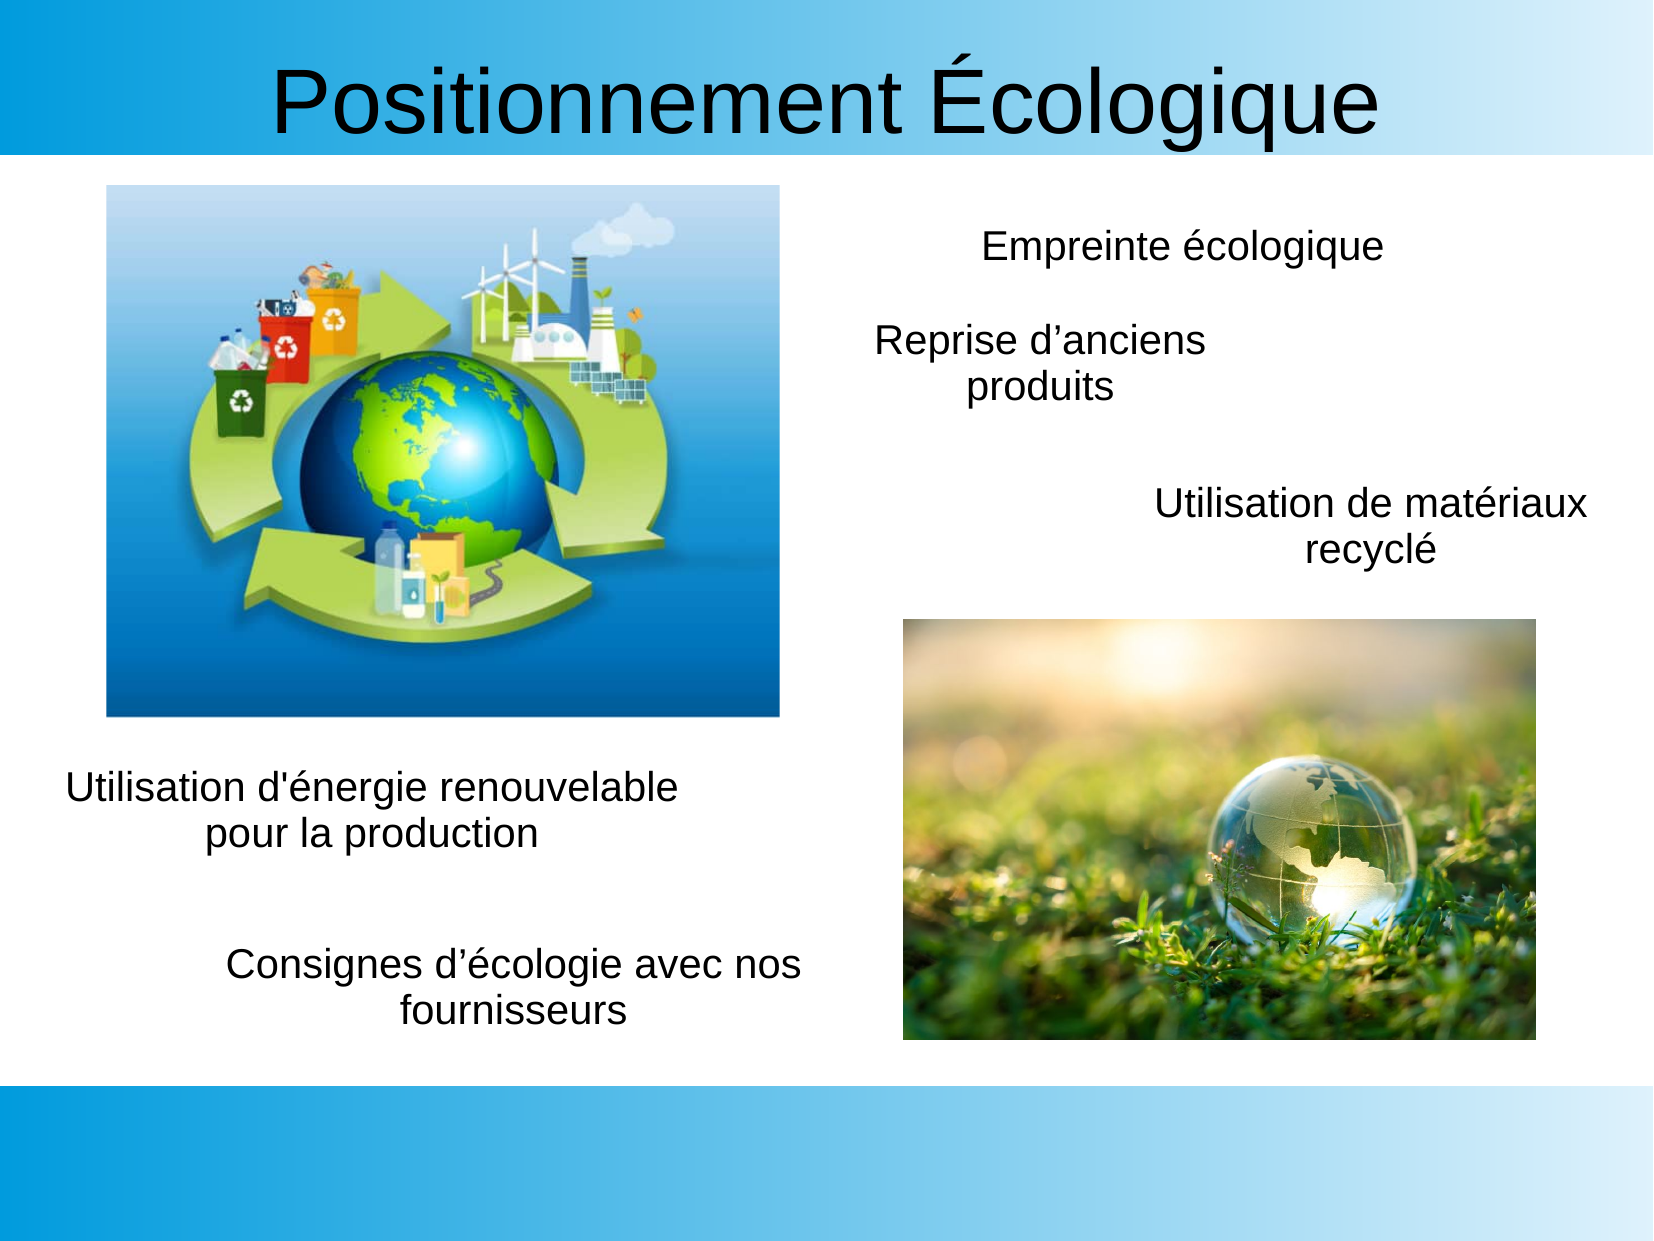

# Positionnement Écologique
Empreinte écologique
Reprise d’anciens produits
Utilisation de matériaux recyclé
Utilisation d'énergie renouvelable pour la production
Consignes d’écologie avec nos fournisseurs